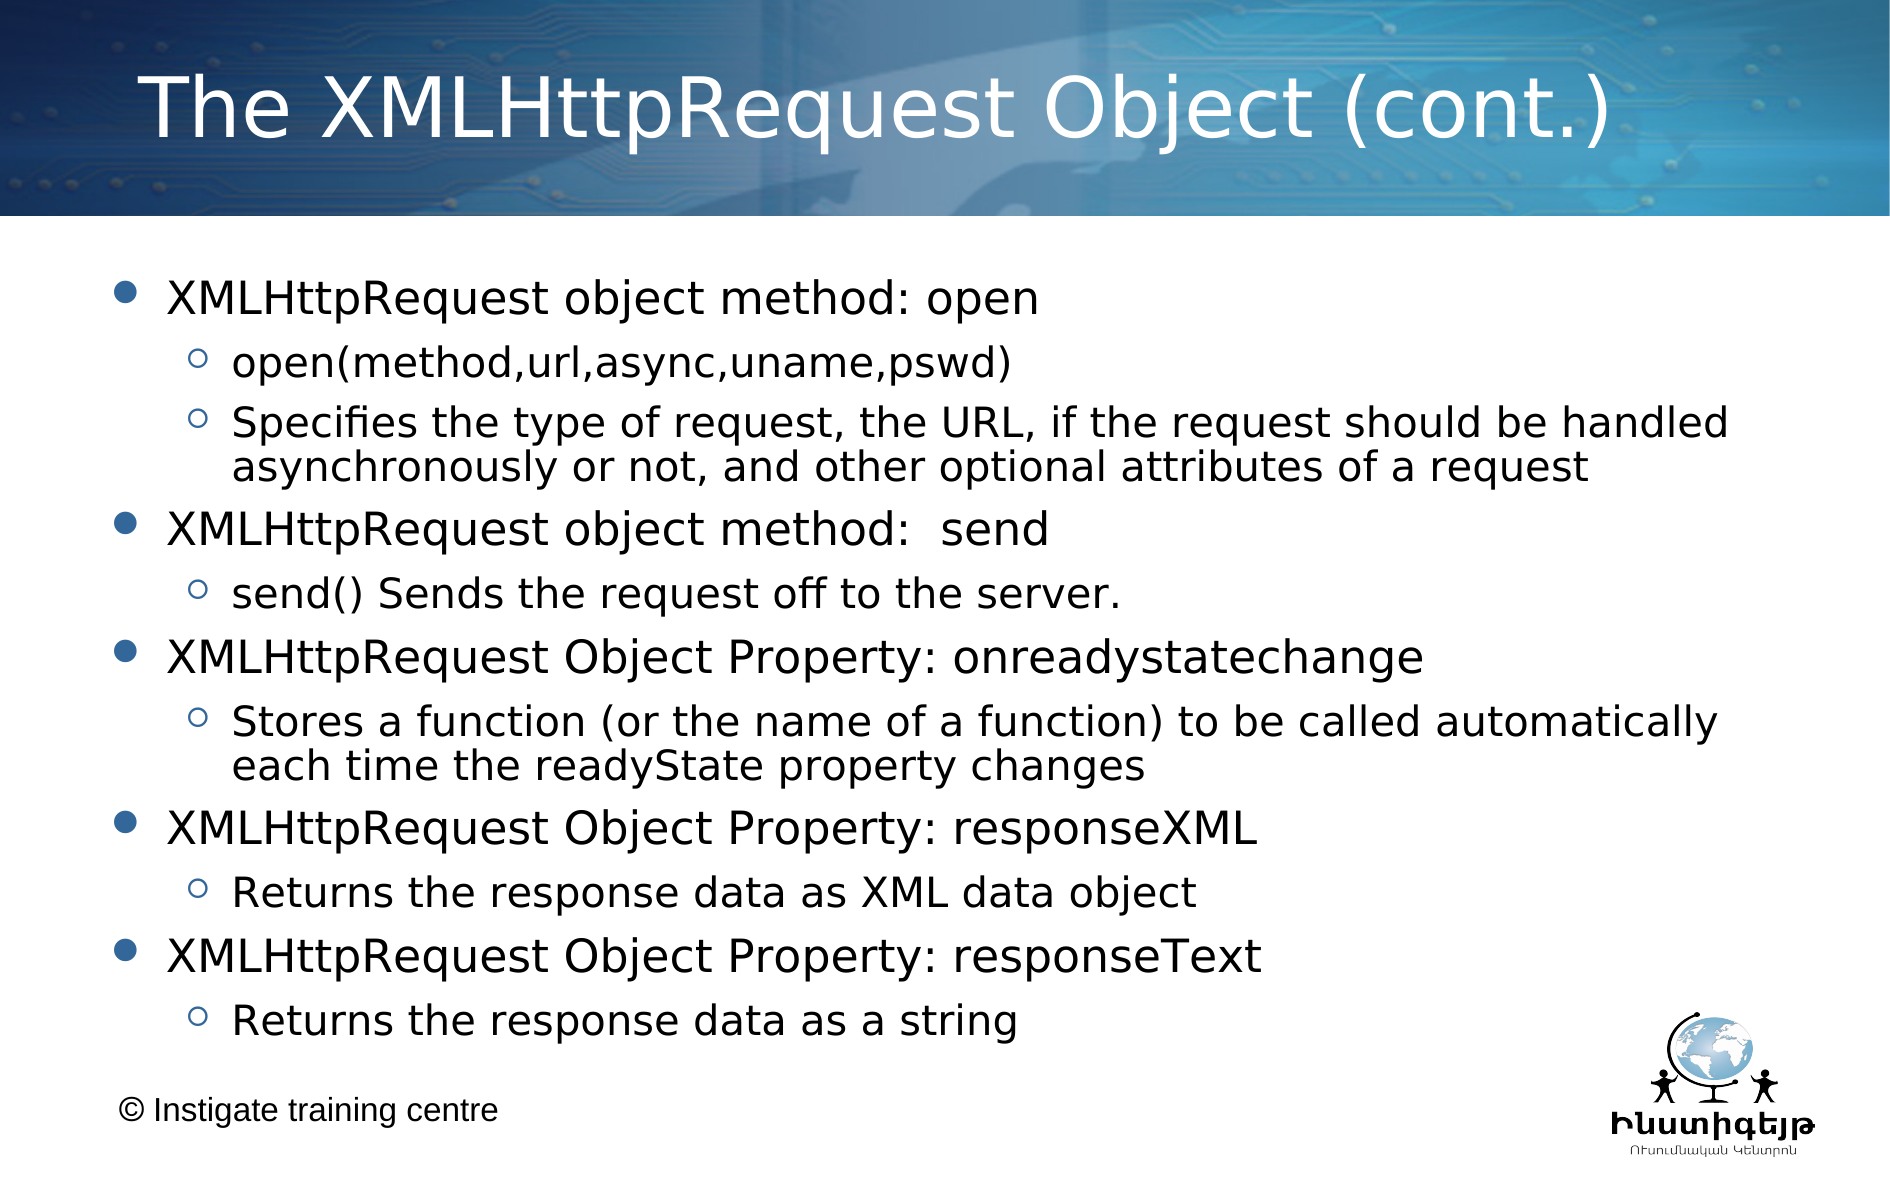

The XMLHttpRequest Object (cont.)
# XMLHttpRequest object method: open
open(method,url,async,uname,pswd)
Specifies the type of request, the URL, if the request should be handled asynchronously or not, and other optional attributes of a request
XMLHttpRequest object method: send
send() Sends the request off to the server.
XMLHttpRequest Object Property: onreadystatechange
Stores a function (or the name of a function) to be called automatically each time the readyState property changes
XMLHttpRequest Object Property: responseXML
Returns the response data as XML data object
XMLHttpRequest Object Property: responseText
Returns the response data as a string